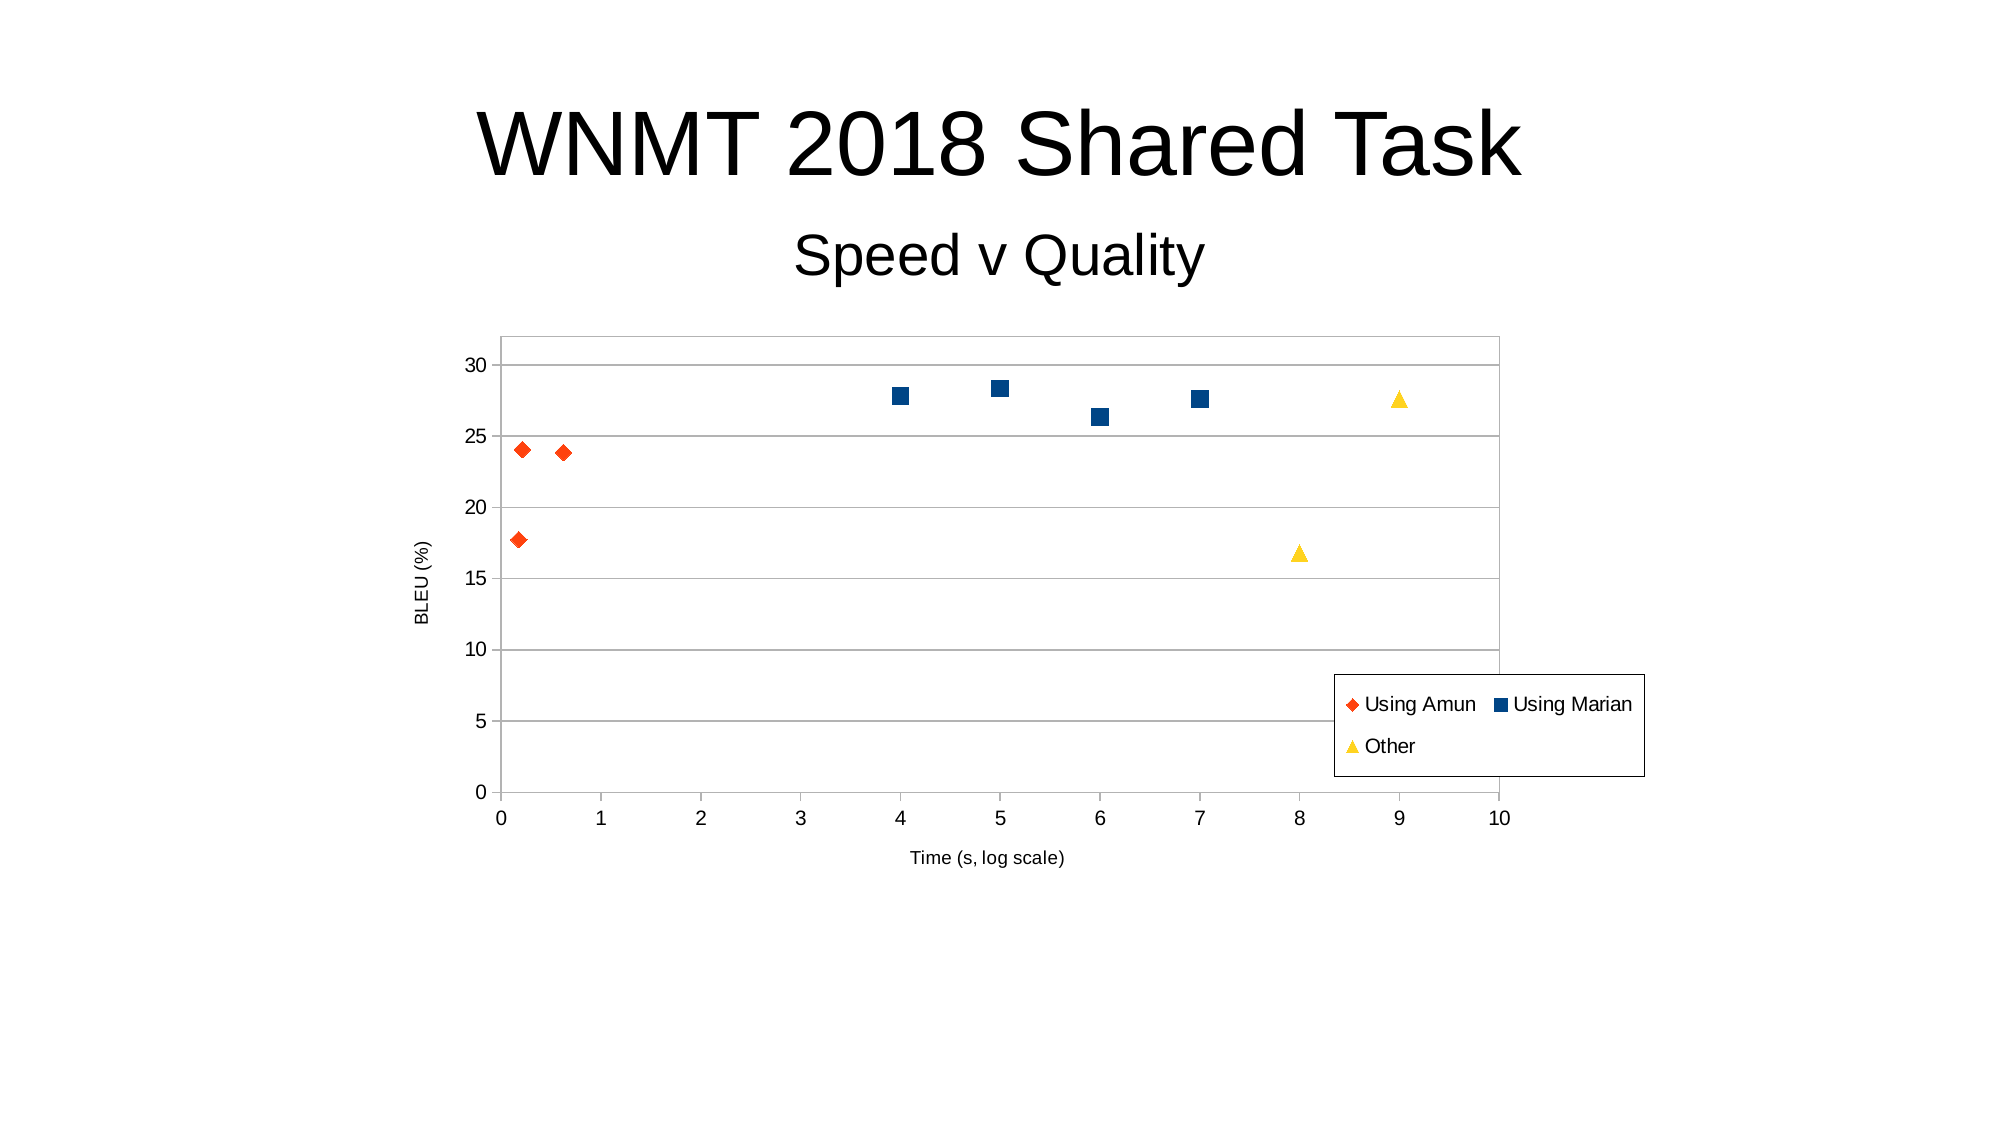

WNMT 2018 Shared Task
Speed v Quality
### Chart
| Category | Using Amun | Using Marian | Other |
|---|---|---|---|